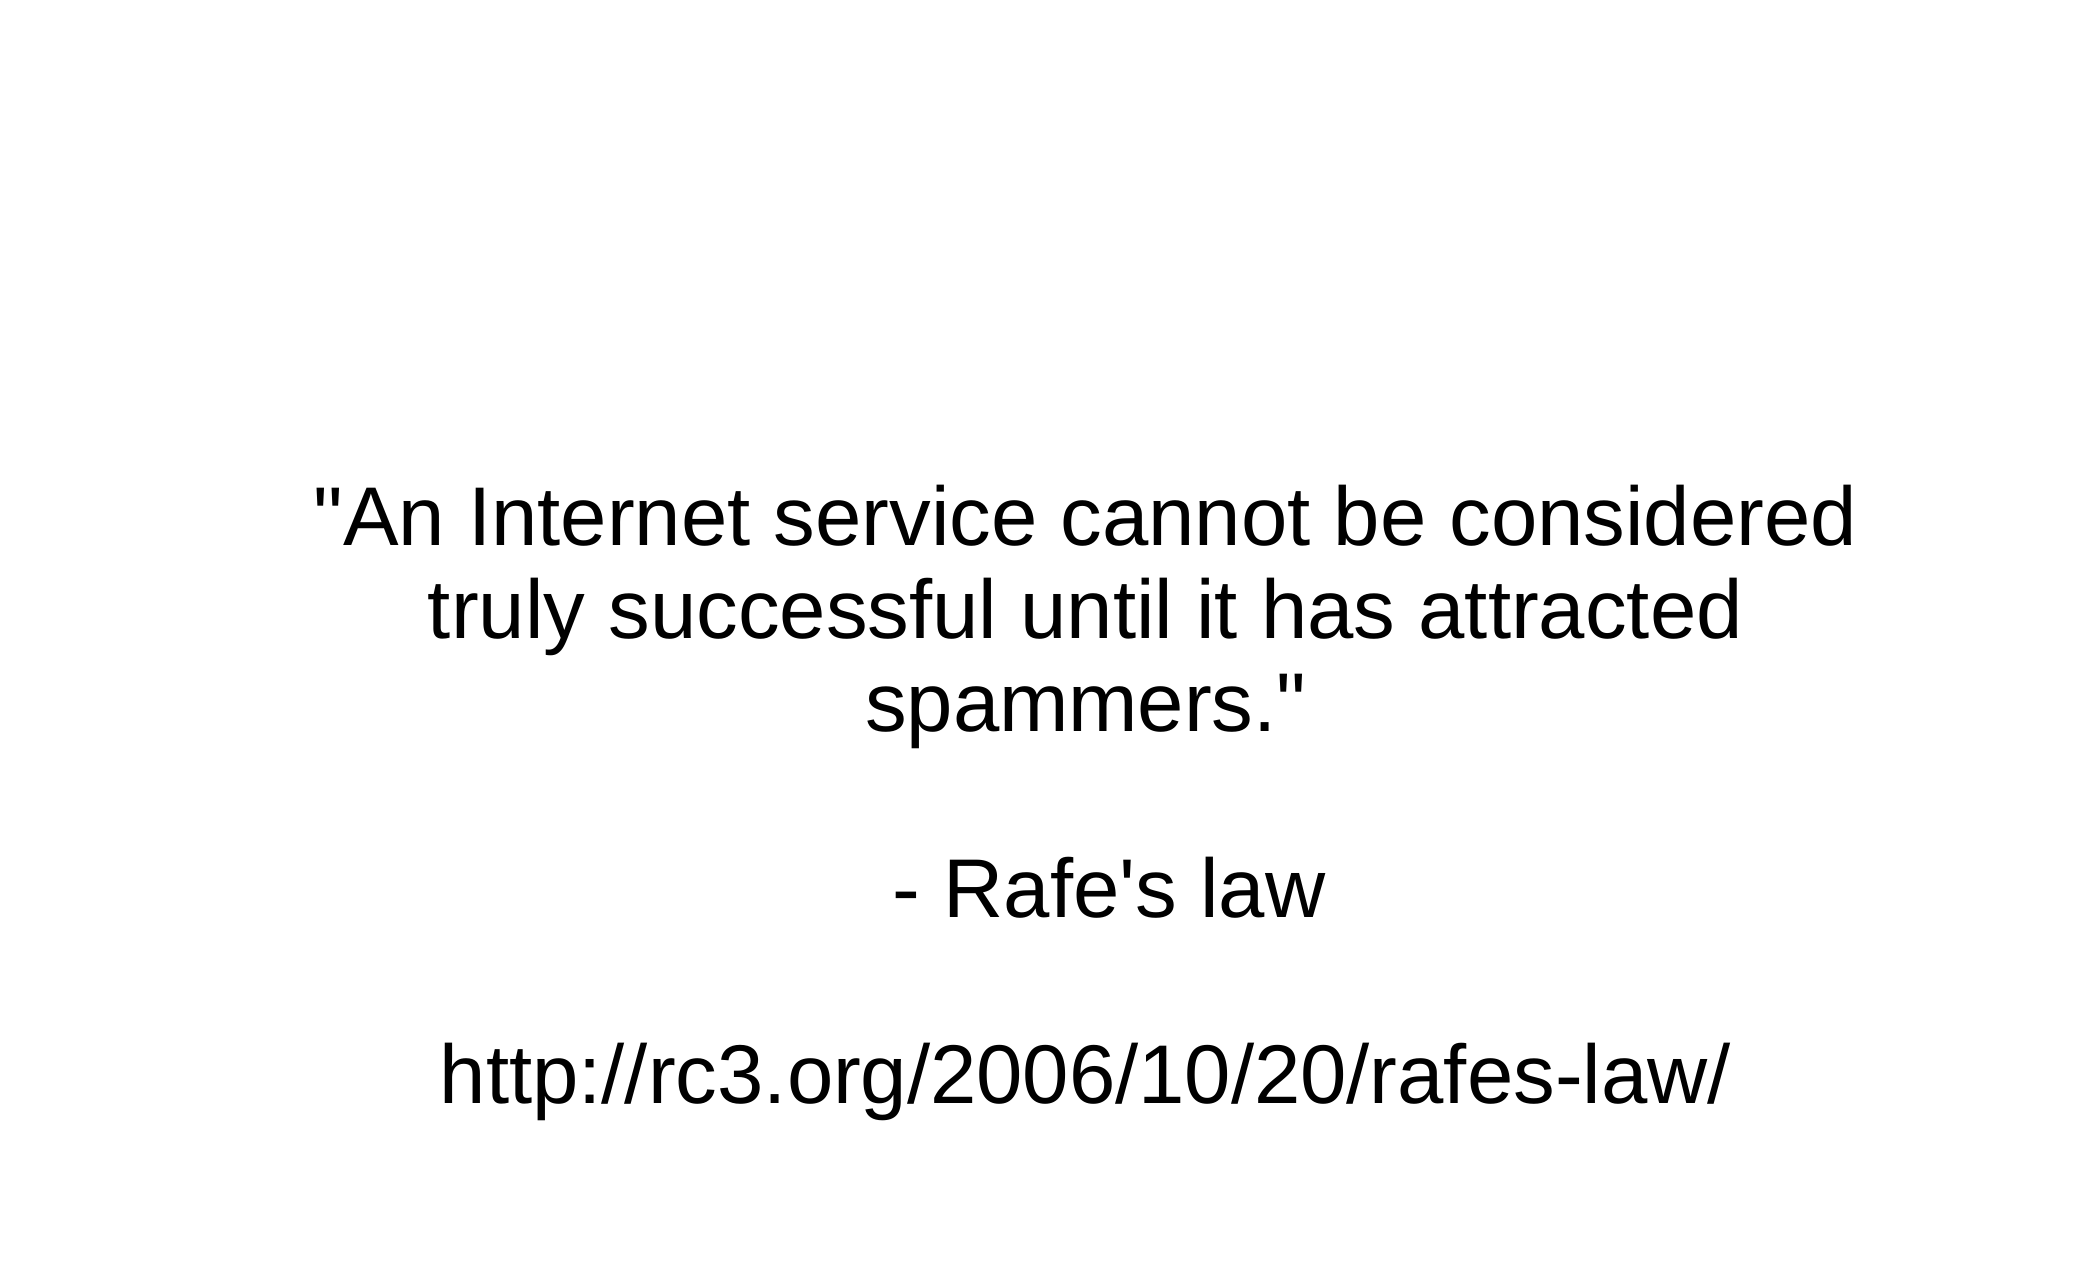

#
"An Internet service cannot be considered truly successful until it has attracted spammers."
 - Rafe's law
http://rc3.org/2006/10/20/rafes-law/